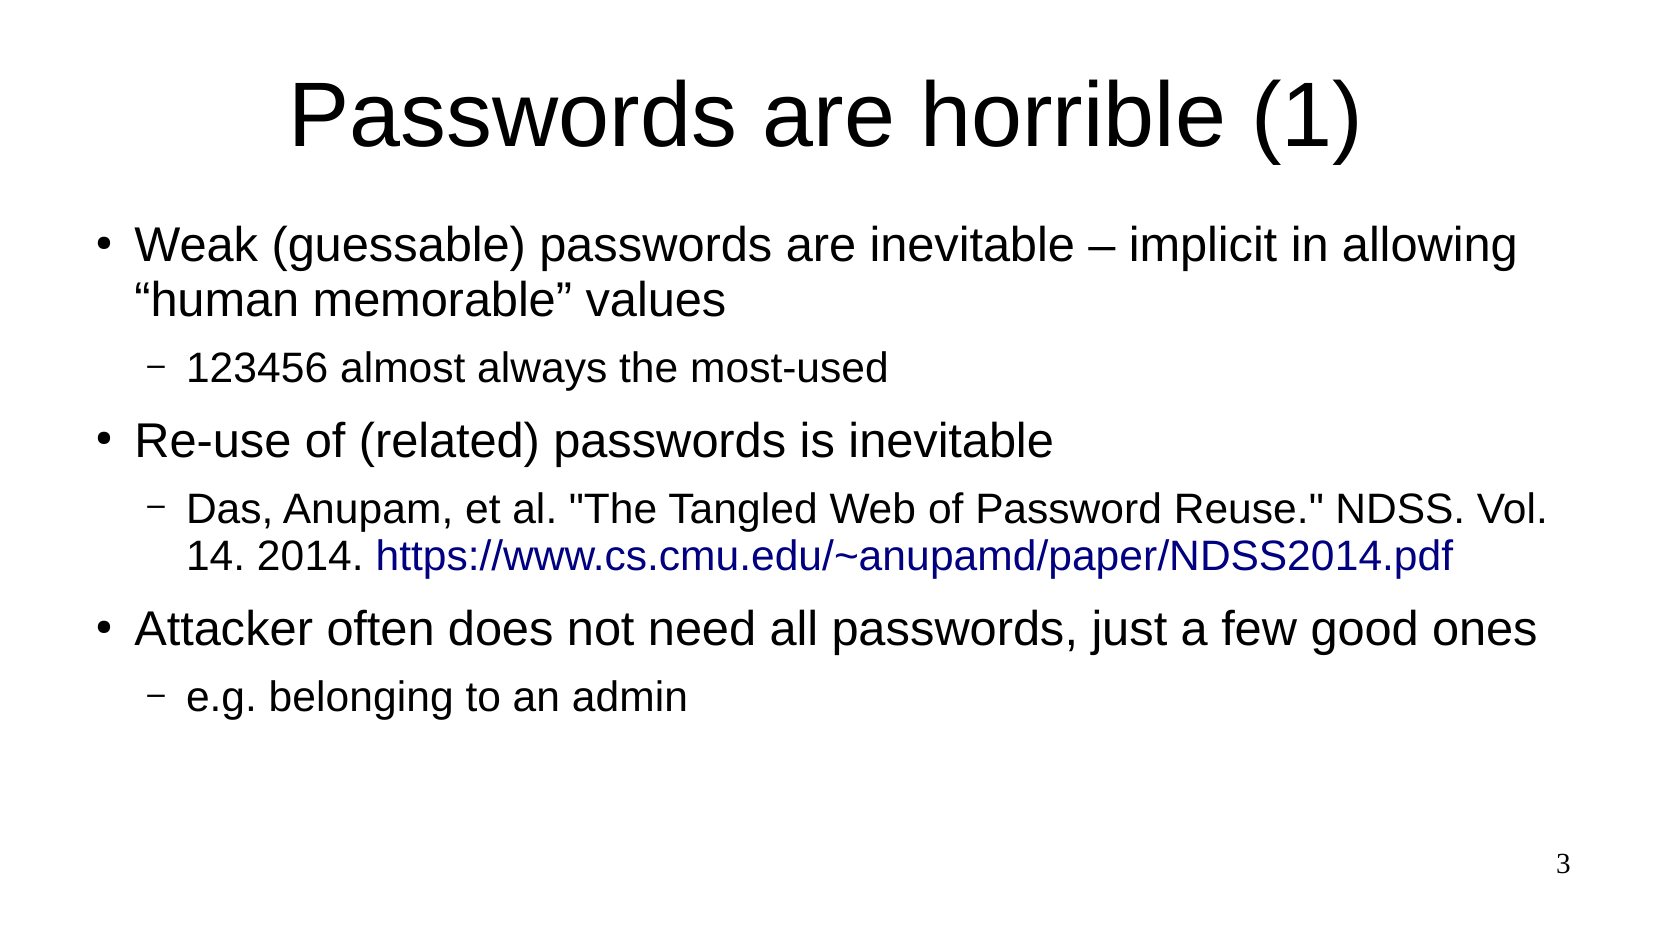

# Passwords are horrible (1)
Weak (guessable) passwords are inevitable – implicit in allowing “human memorable” values
123456 almost always the most-used
Re-use of (related) passwords is inevitable
Das, Anupam, et al. "The Tangled Web of Password Reuse." NDSS. Vol. 14. 2014. https://www.cs.cmu.edu/~anupamd/paper/NDSS2014.pdf
Attacker often does not need all passwords, just a few good ones
e.g. belonging to an admin
3